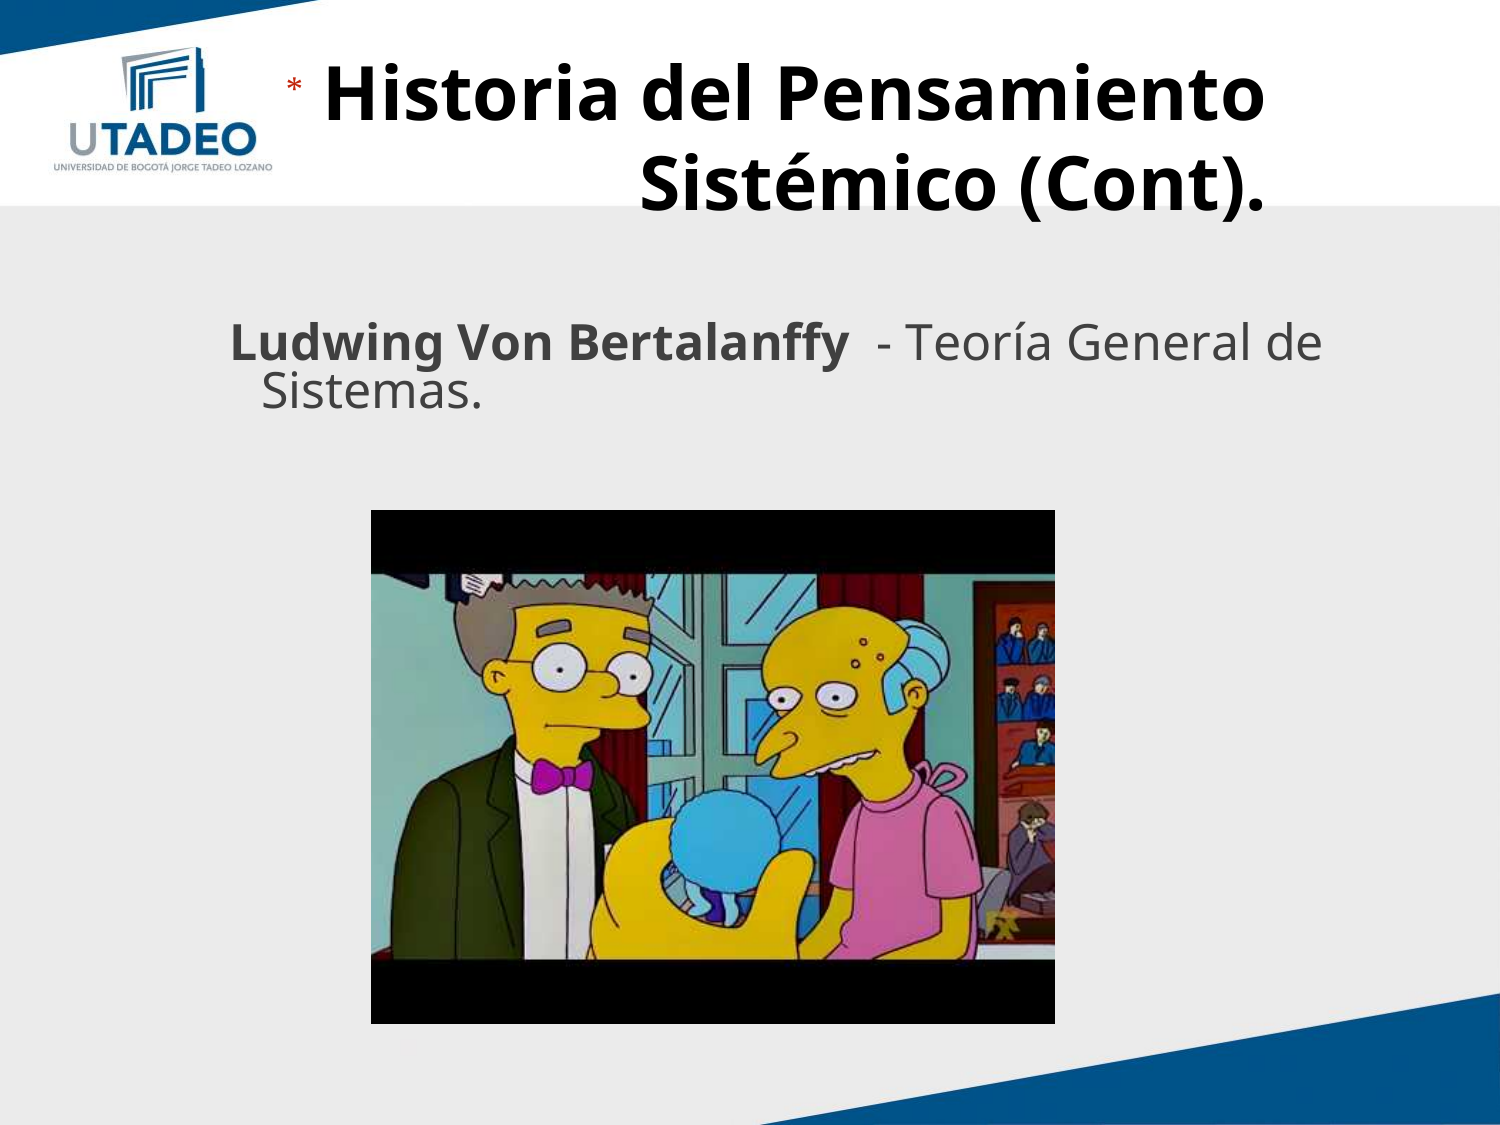

# Historia del Pensamiento Sistémico (Cont).
Ludwing Von Bertalanffy - Teoría General de Sistemas.